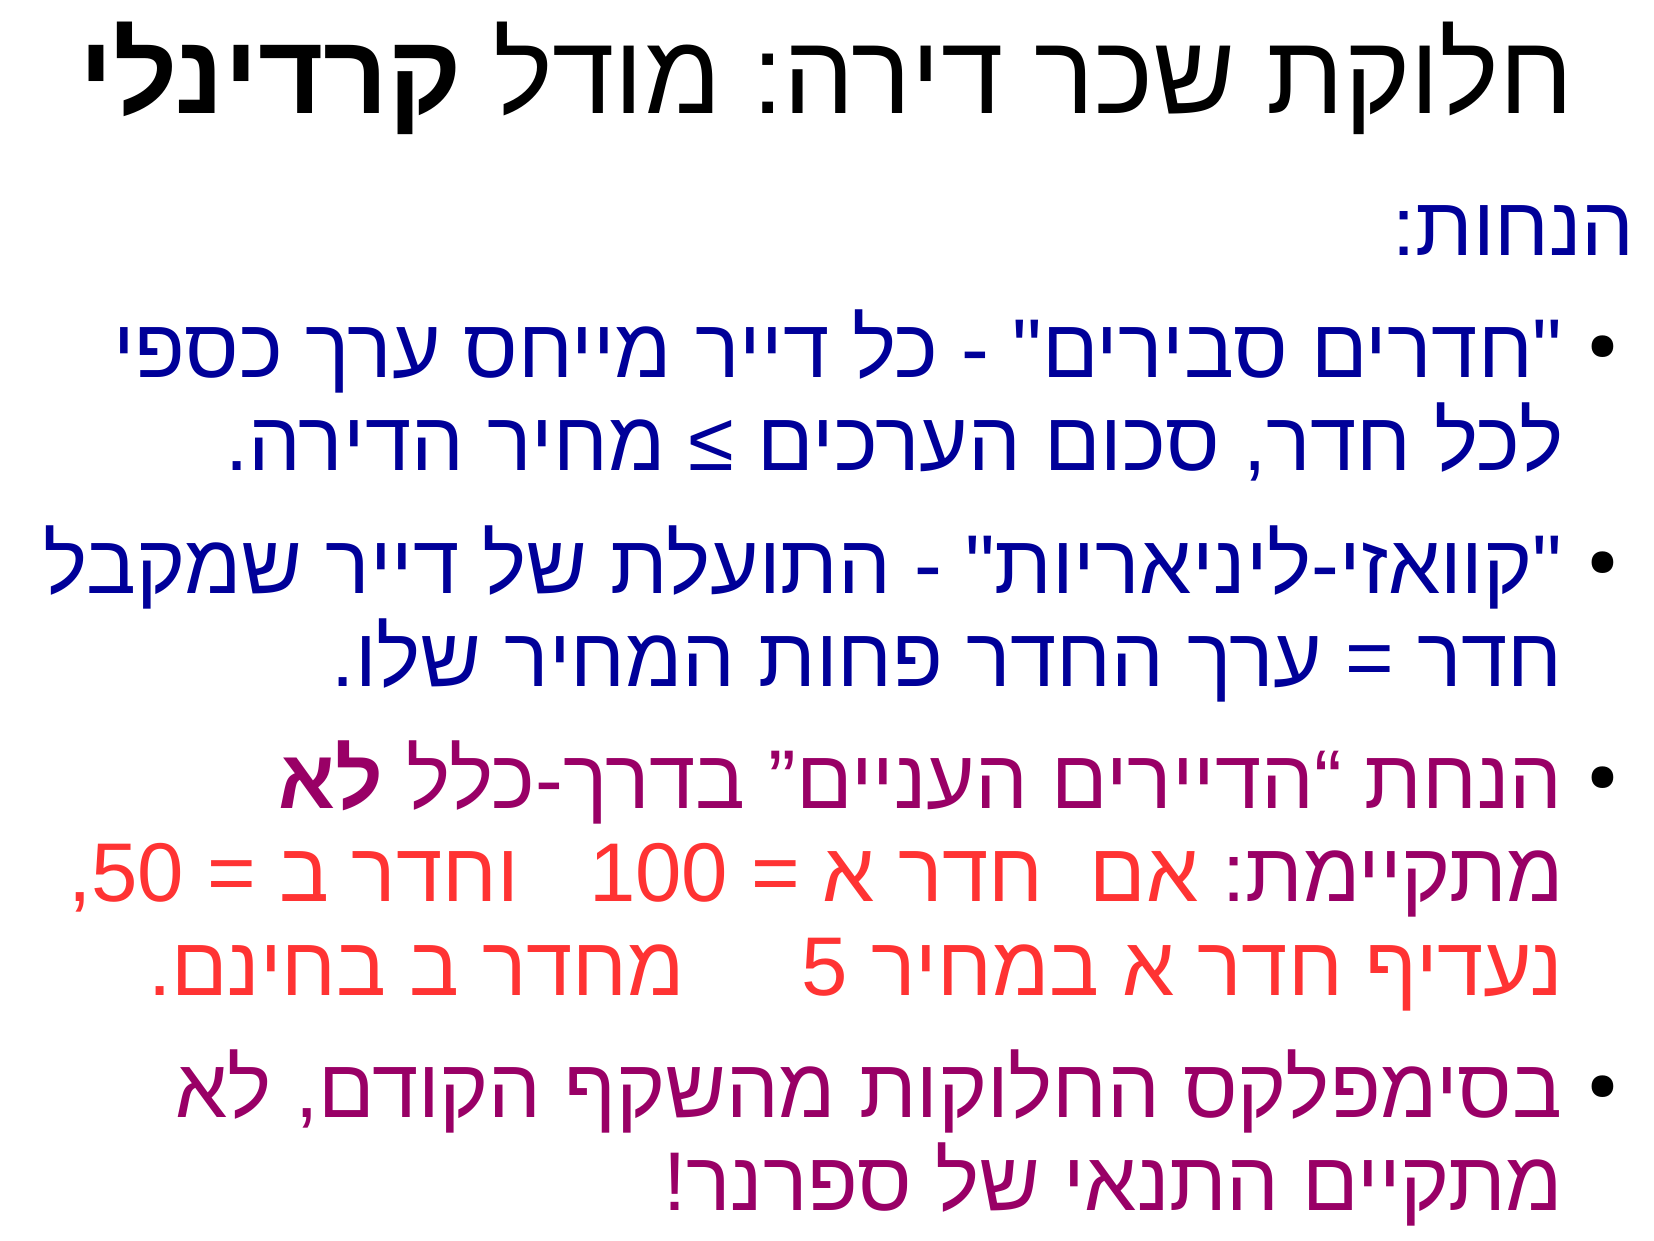

# חלוקת שכר דירה: מודל קרדינלי
הנחות:
"חדרים סבירים" - כל דייר מייחס ערך כספי לכל חדר, סכום הערכים ≥ מחיר הדירה.
"קוואזי-ליניאריות" - התועלת של דייר שמקבל חדר = ערך החדר פחות המחיר שלו.
הנחת “הדיירים העניים” בדרך-כלל לא מתקיימת: אם חדר א = 100 וחדר ב = 50,
נעדיף חדר א במחיר 5 מחדר ב בחינם.
בסימפלקס החלוקות מהשקף הקודם, לא מתקיים התנאי של ספרנר!